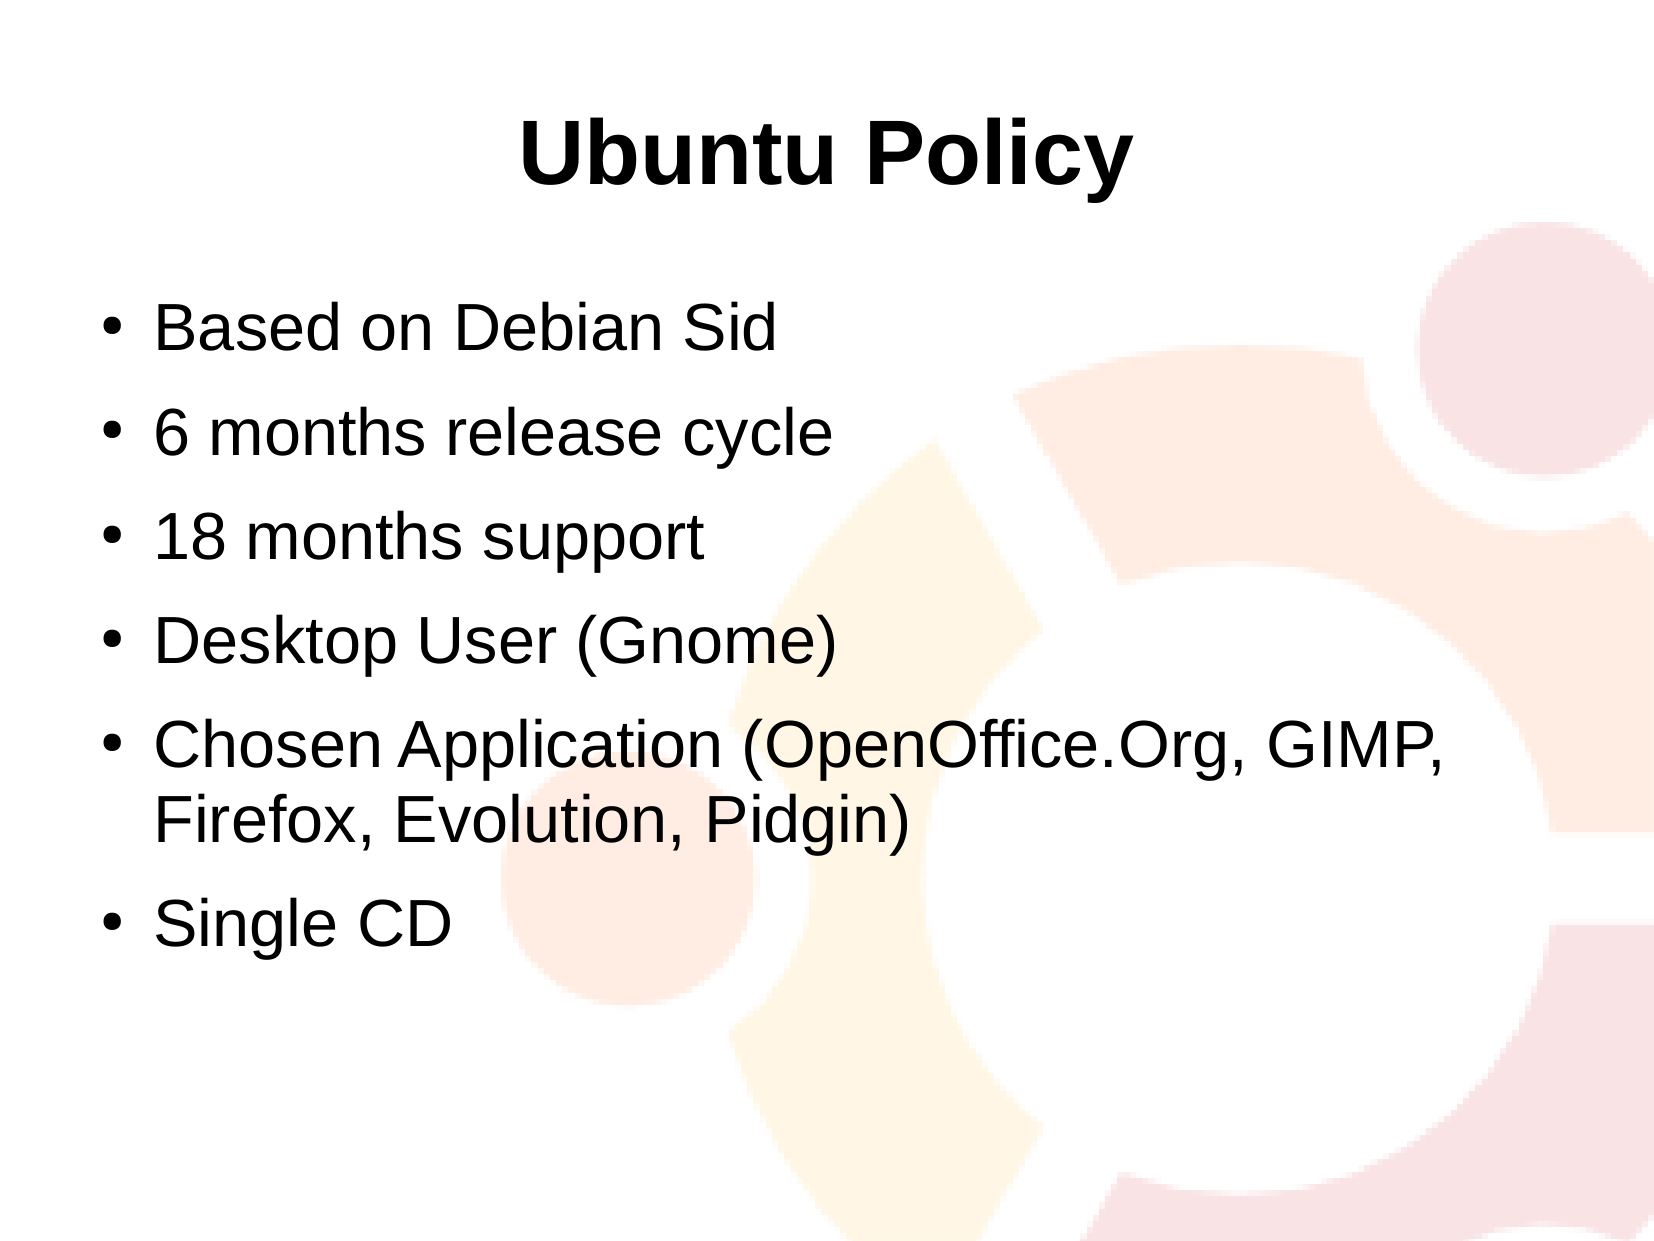

# Ubuntu Policy
Based on Debian Sid
6 months release cycle
18 months support
Desktop User (Gnome)
Chosen Application (OpenOffice.Org, GIMP, Firefox, Evolution, Pidgin)
Single CD